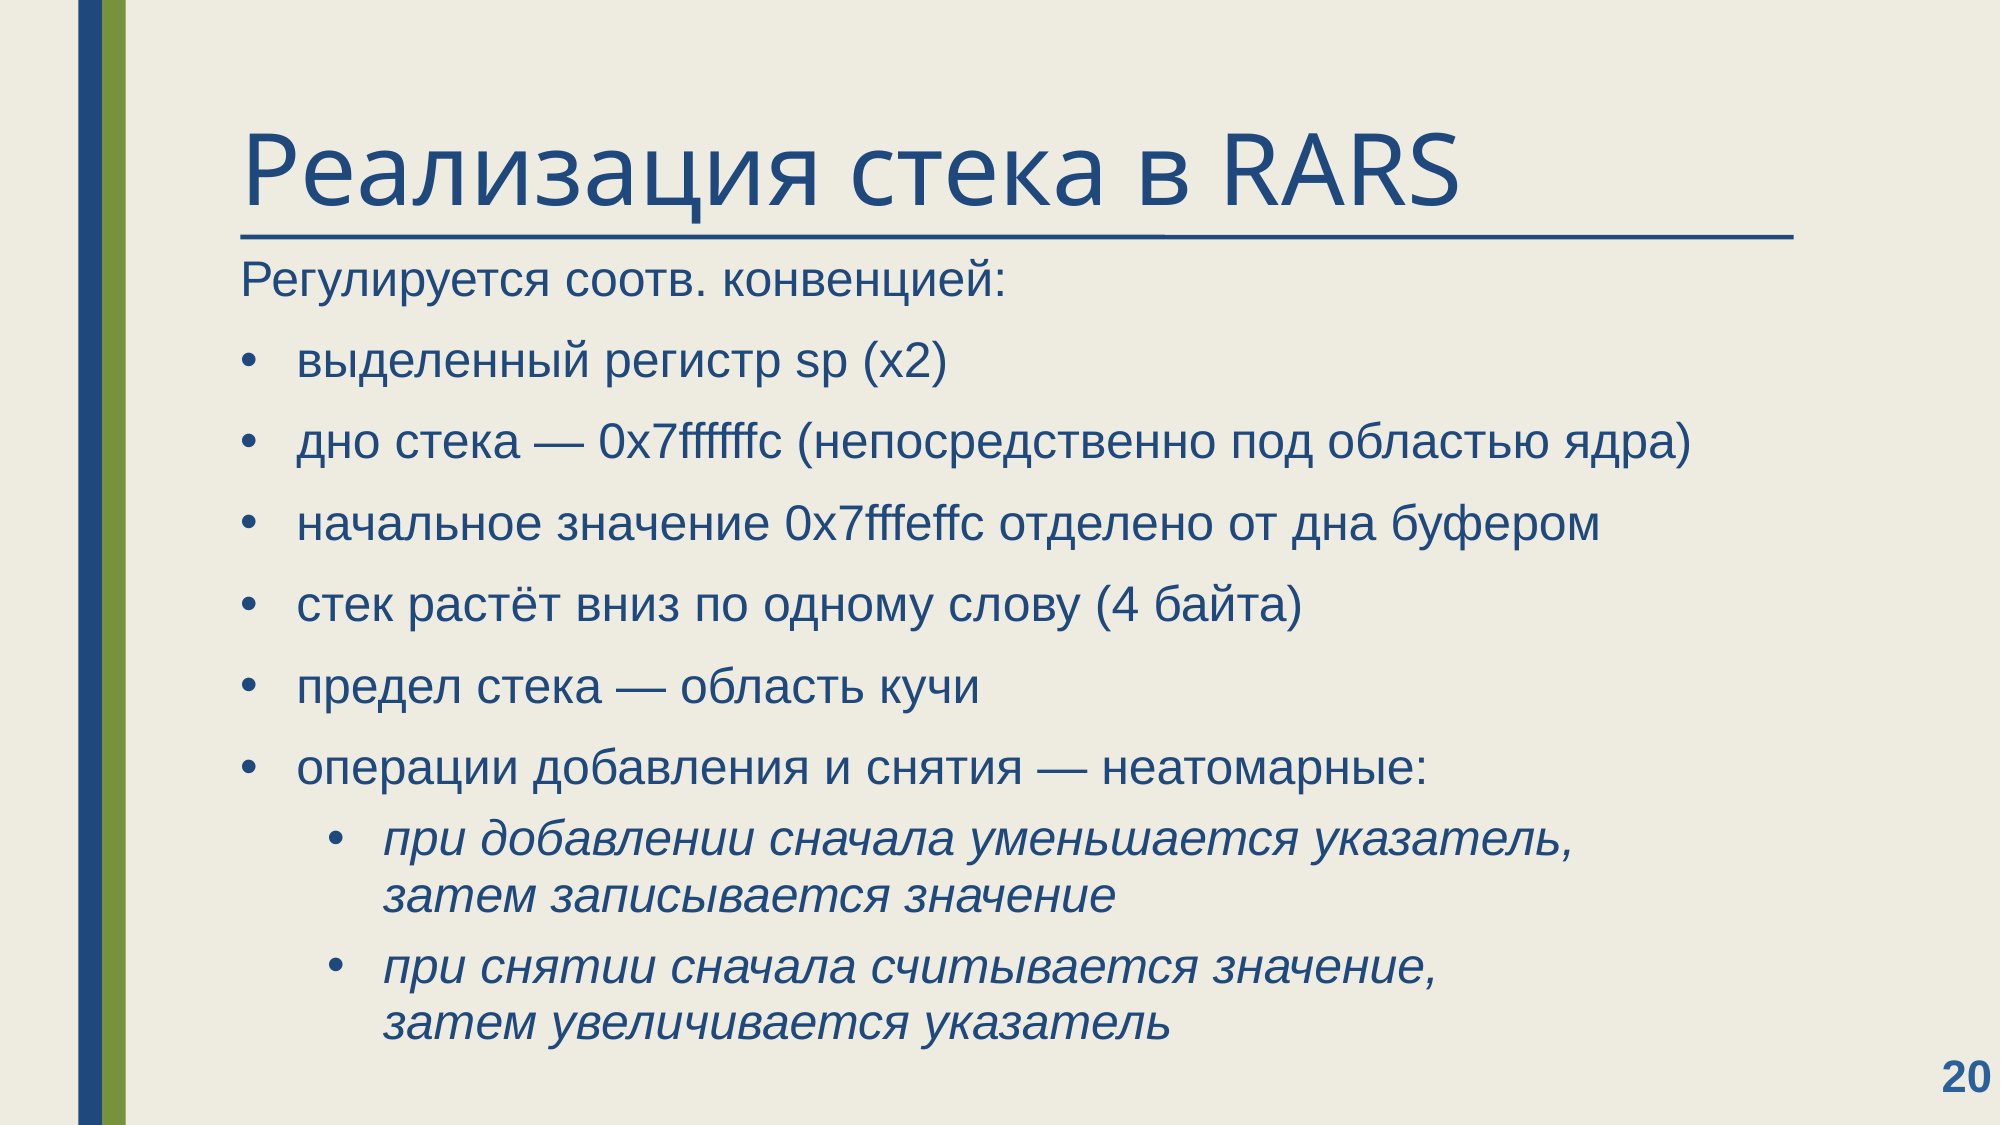

# Реализация стека в RARS
Регулируется соотв. конвенцией:
выделенный регистр sp (x2)
дно стека — 0x7ffffffc (непосредственно под областью ядра)
начальное значение 0x7fffeffc отделено от дна буфером
стек растёт вниз по одному слову (4 байта)
предел стека — область кучи
операции добавления и снятия — неатомарные:
при добавлении сначала уменьшается указатель,
затем записывается значение
при снятии сначала считывается значение,
затем увеличивается указатель